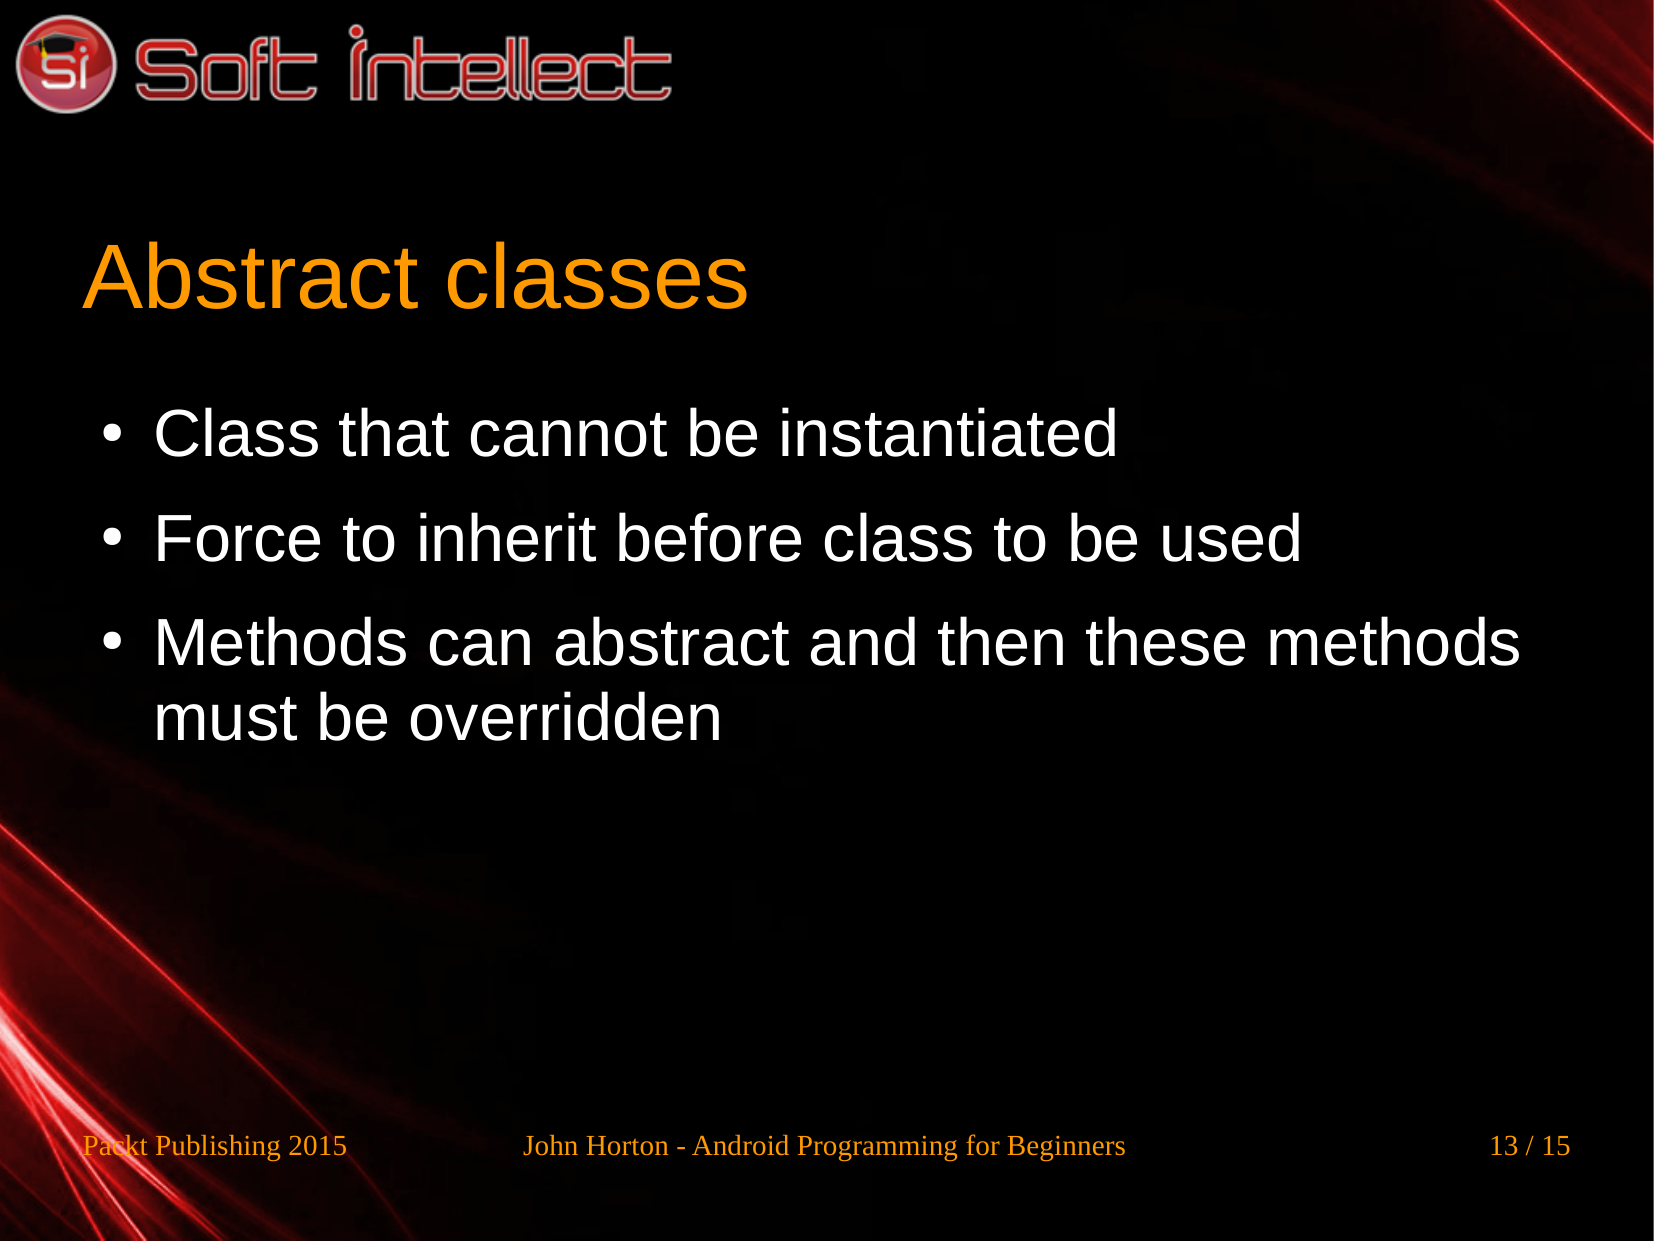

# Abstract classes
Class that cannot be instantiated
Force to inherit before class to be used
Methods can abstract and then these methods must be overridden
Packt Publishing 2015
John Horton - Android Programming for Beginners
13